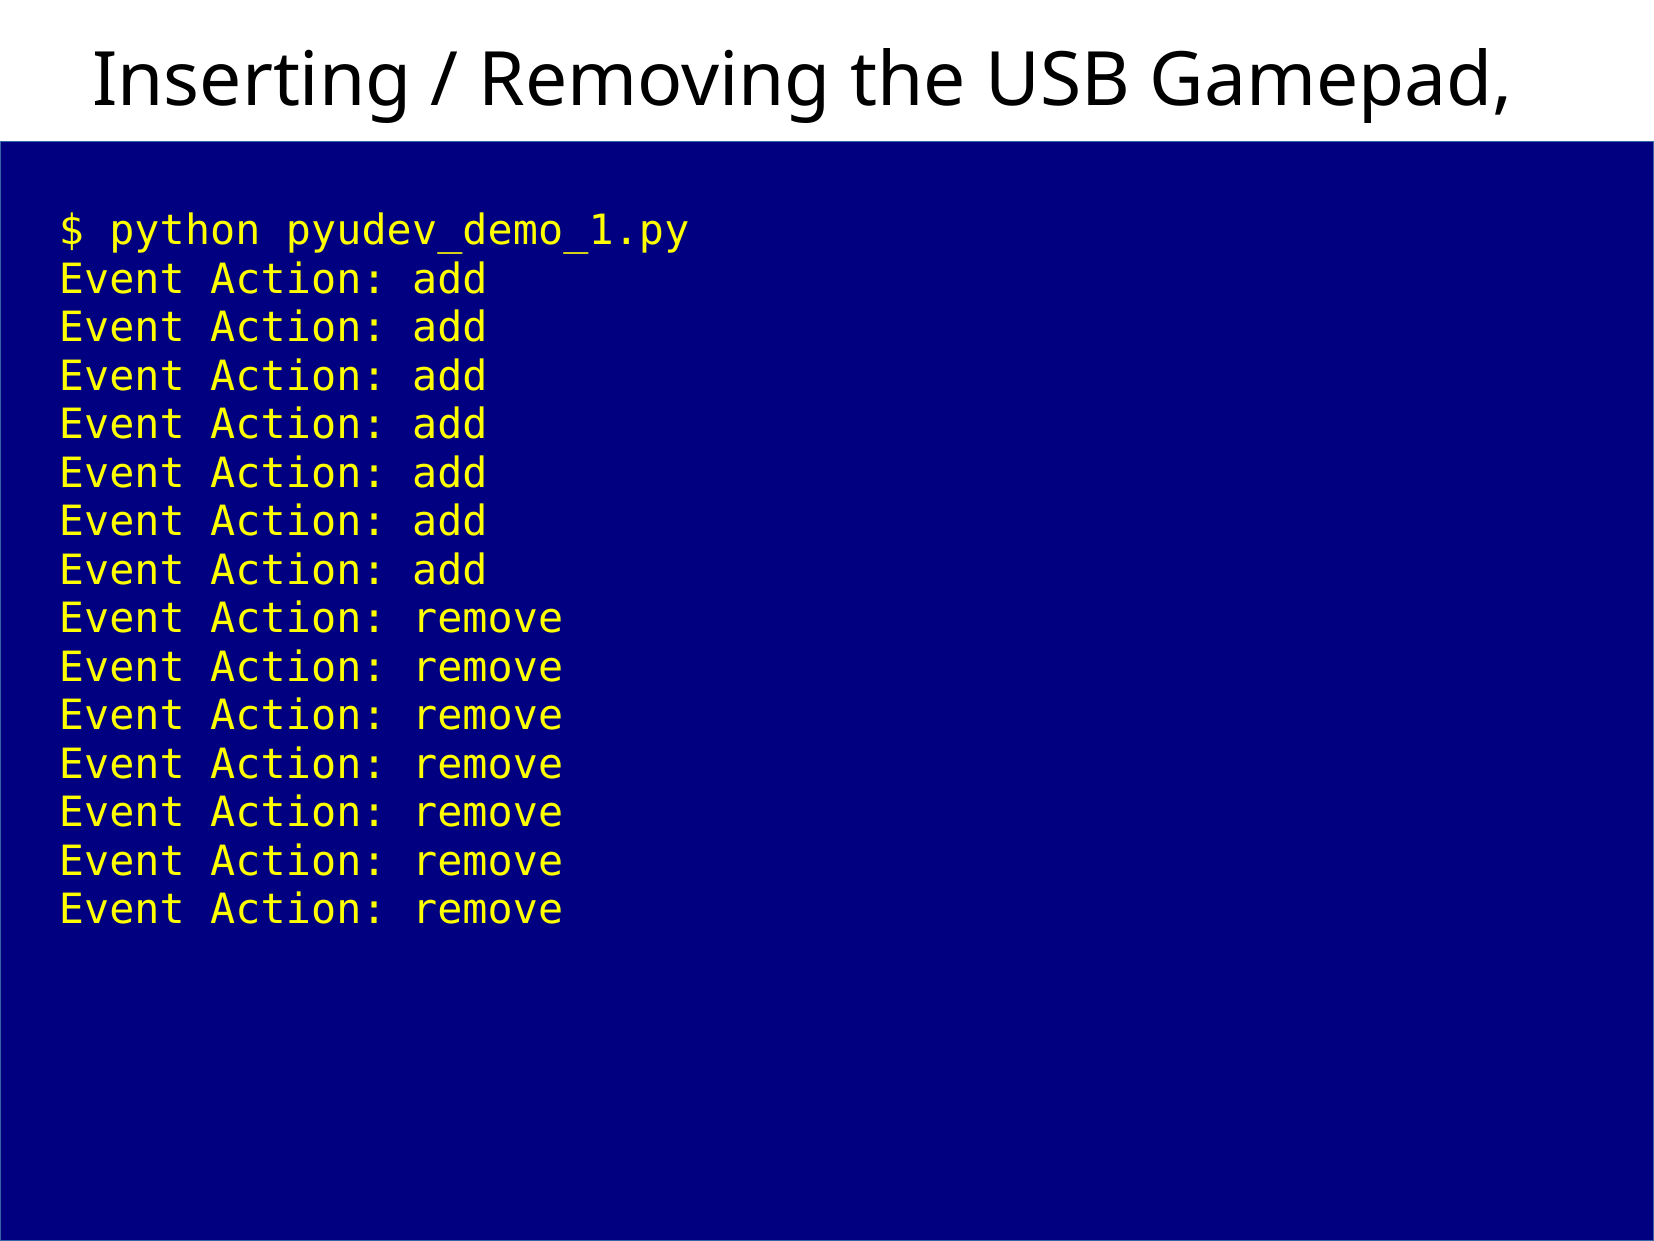

# Inserting / Removing the USB Gamepad,
$ python pyudev_demo_1.py
Event Action: add
Event Action: add
Event Action: add
Event Action: add
Event Action: add
Event Action: add
Event Action: add
Event Action: remove
Event Action: remove
Event Action: remove
Event Action: remove
Event Action: remove
Event Action: remove
Event Action: remove